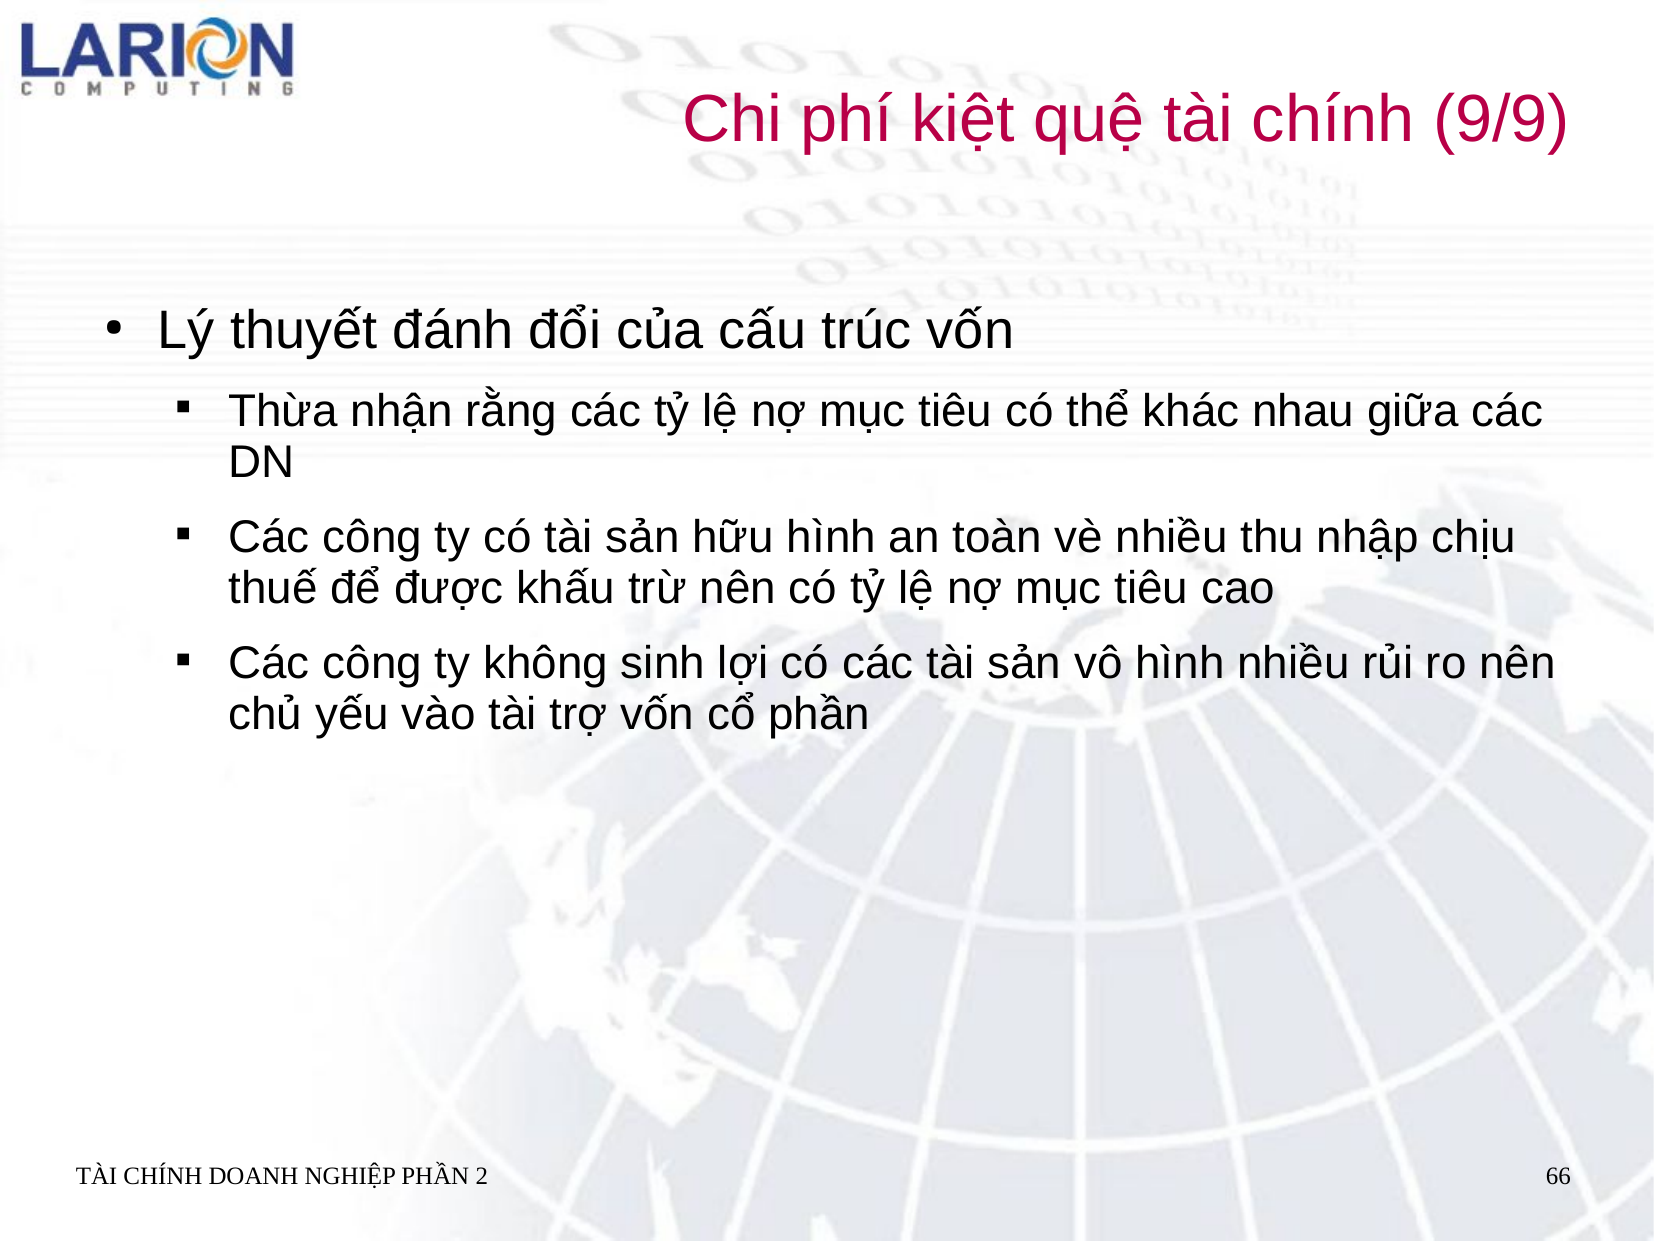

# Chi phí kiệt quệ tài chính (9/9)
Lý thuyết đánh đổi của cấu trúc vốn
Thừa nhận rằng các tỷ lệ nợ mục tiêu có thể khác nhau giữa các DN
Các công ty có tài sản hữu hình an toàn vè nhiều thu nhập chịu thuế để được khấu trừ nên có tỷ lệ nợ mục tiêu cao
Các công ty không sinh lợi có các tài sản vô hình nhiều rủi ro nên chủ yếu vào tài trợ vốn cổ phần
TÀI CHÍNH DOANH NGHIỆP PHẦN 2
66